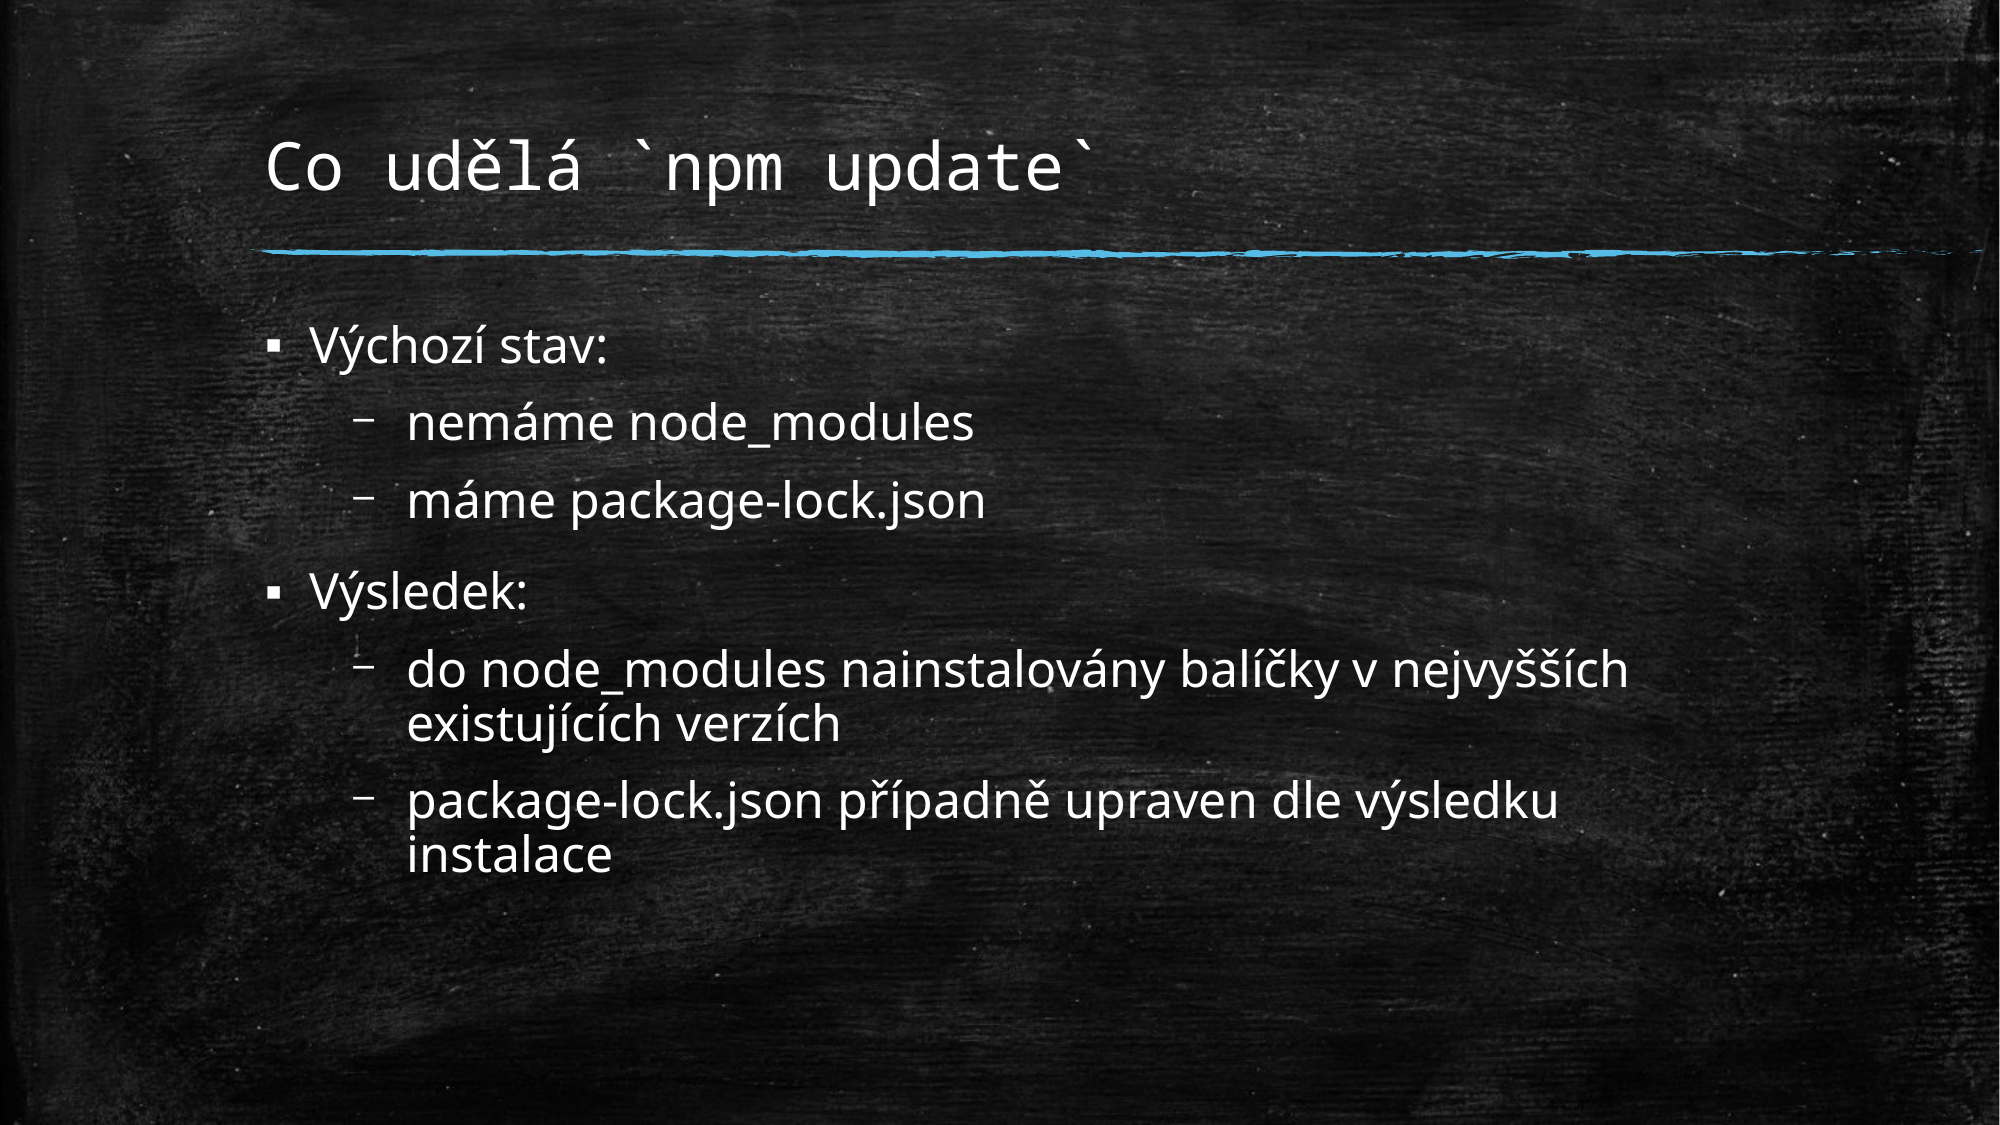

# Co udělá `npm update`
Výchozí stav:
nemáme node_modules
máme package-lock.json
Výsledek:
do node_modules nainstalovány balíčky v nejvyšších existujících verzích
package-lock.json případně upraven dle výsledku instalace